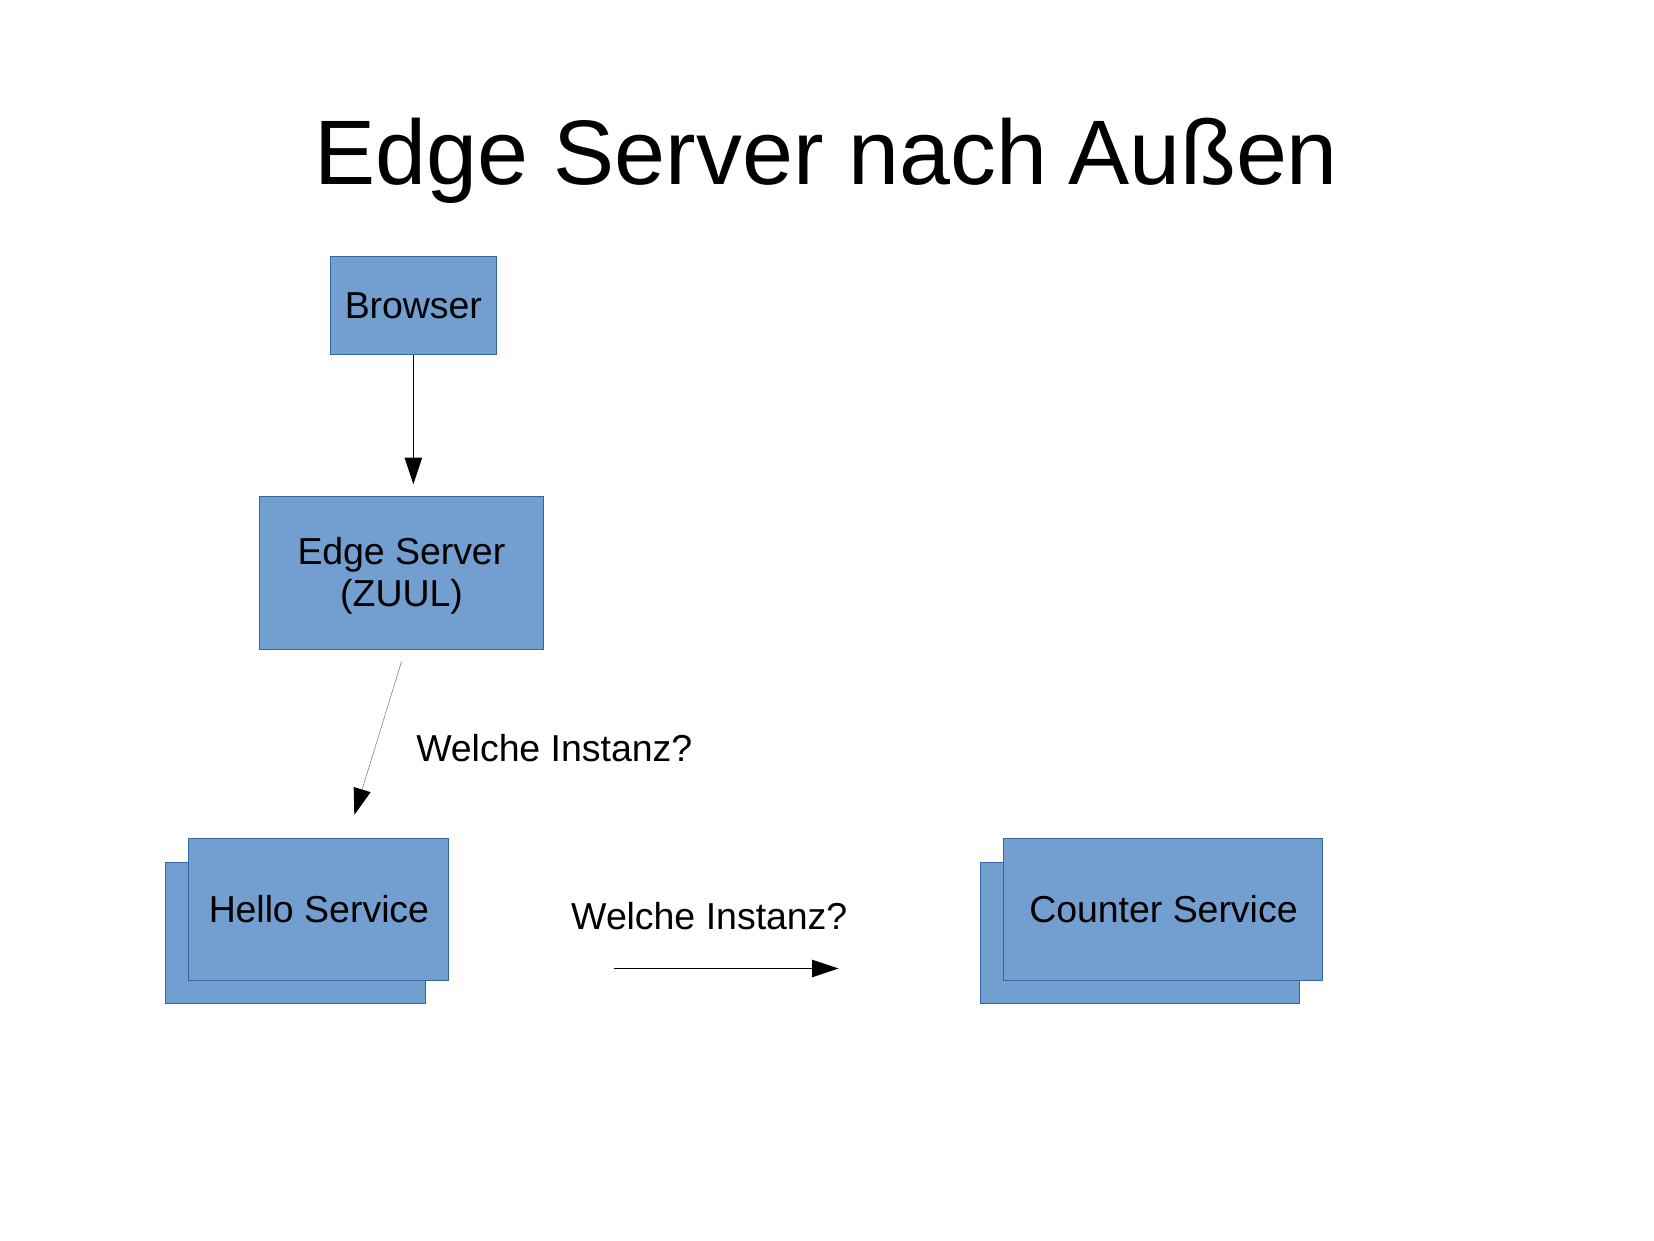

# Edge Server nach Außen
Browser
Edge Server
(ZUUL)
Welche Instanz?
Hello Service
Counter Service
Hello Service
Counter Service
Welche Instanz?